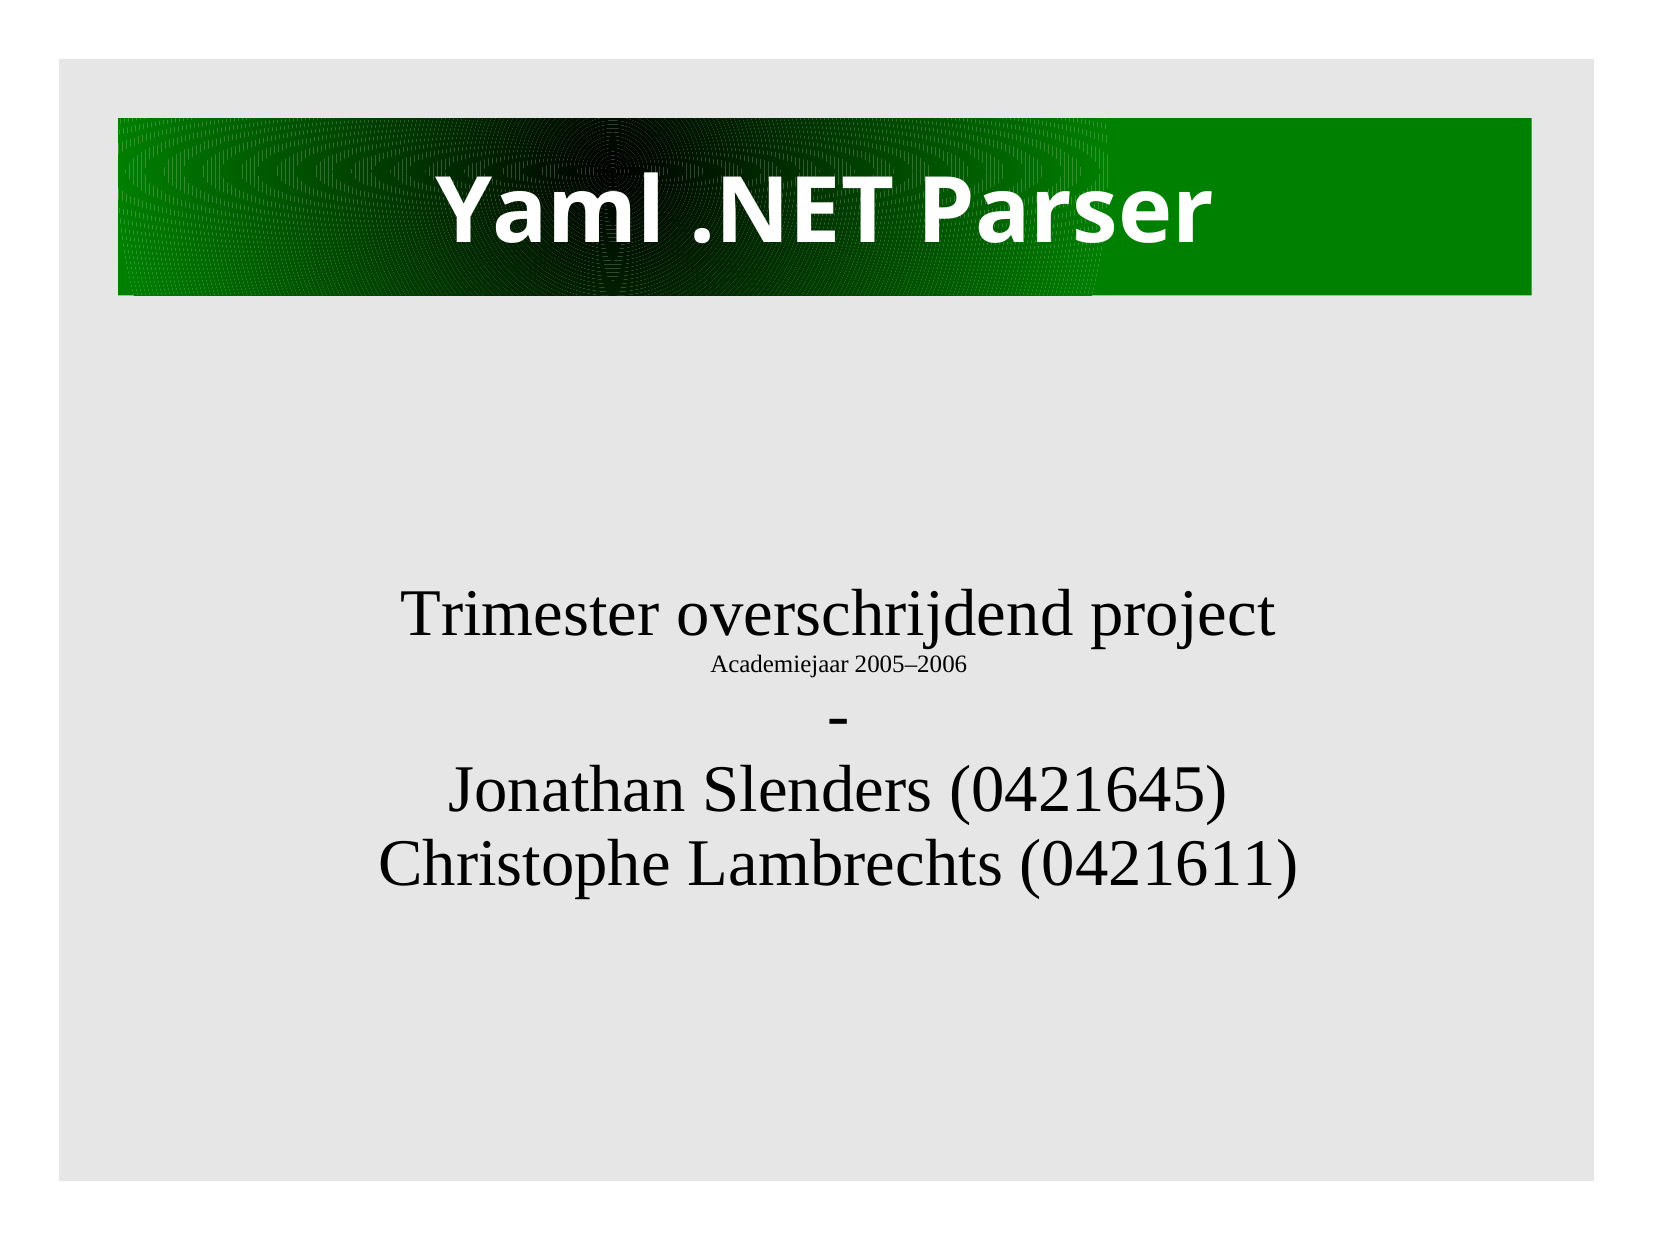

# Yaml .NET Parser
Trimester overschrijdend project
Academiejaar 2005–2006
-
Jonathan Slenders (0421645)
Christophe Lambrechts (0421611)